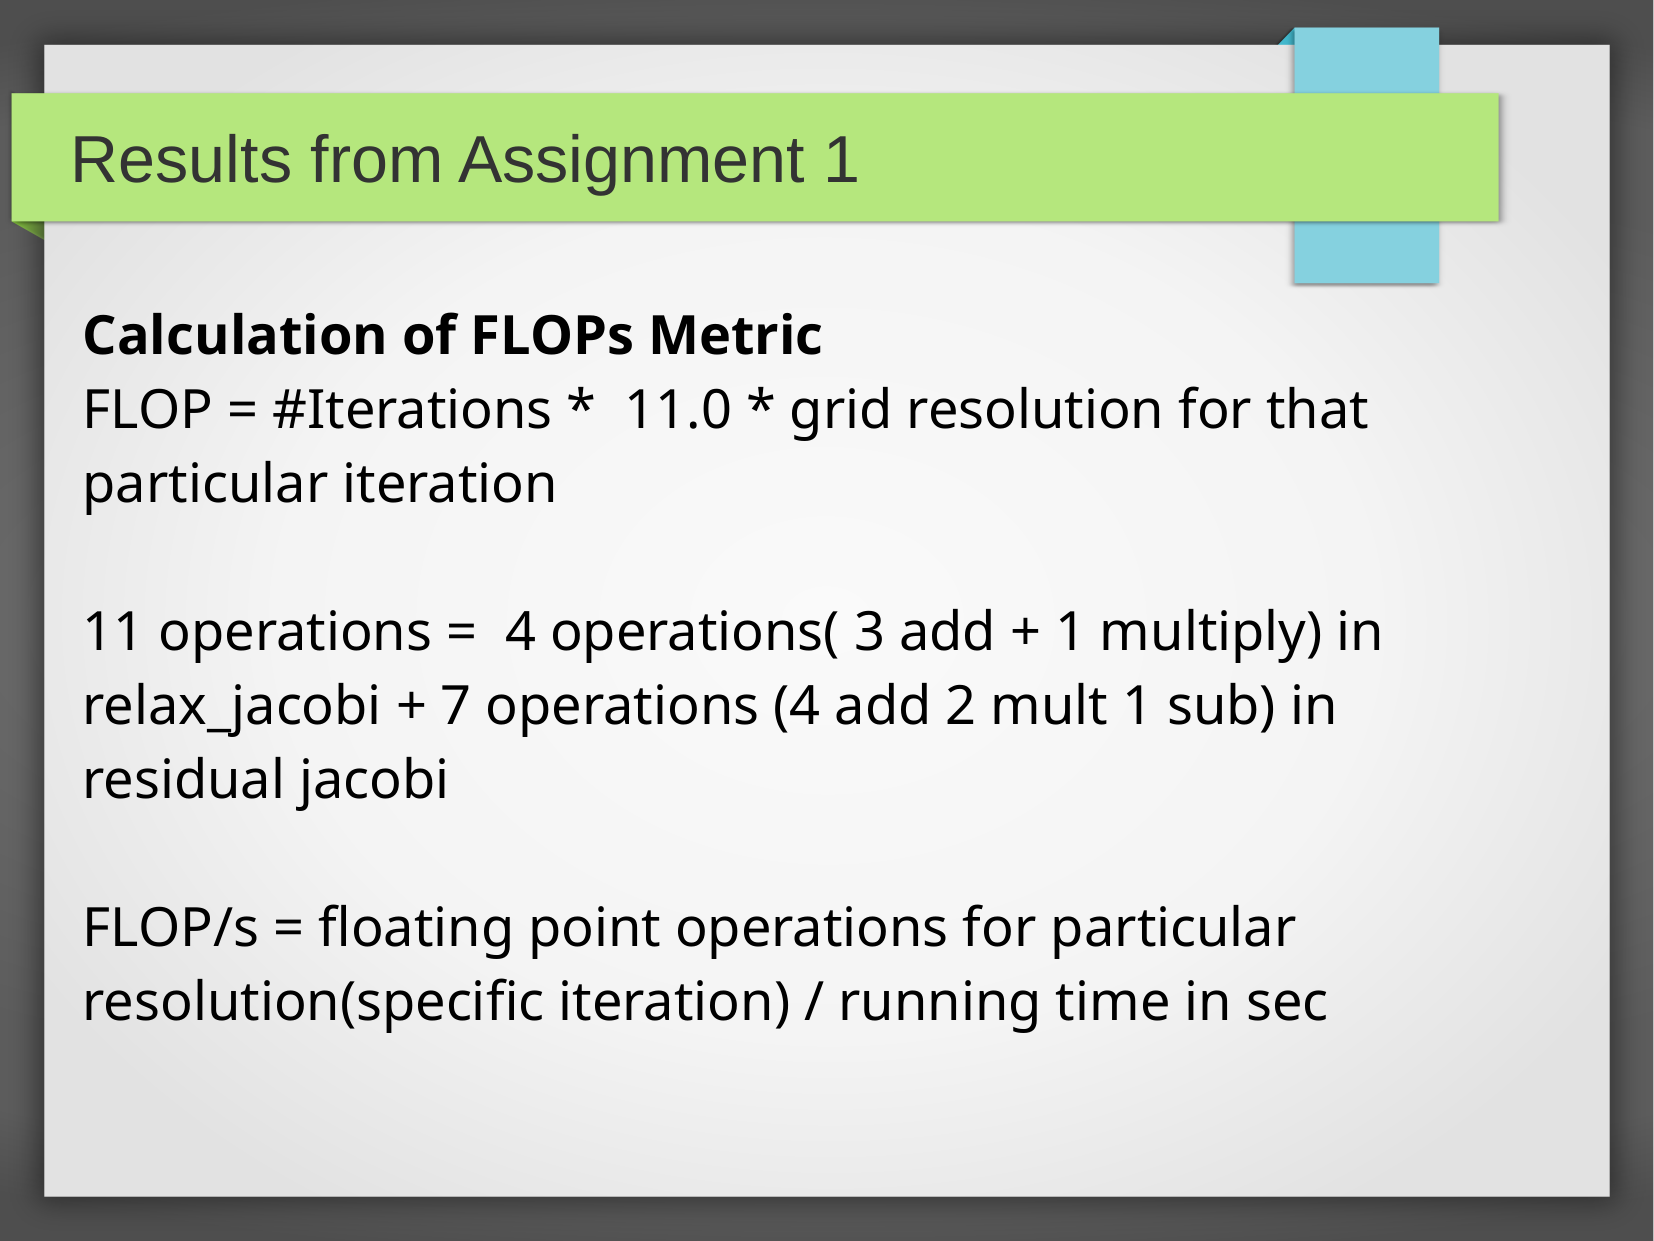

# Results from Assignment 1
Calculation of FLOPs Metric
FLOP = #Iterations * 11.0 * grid resolution for that particular iteration
11 operations = 4 operations( 3 add + 1 multiply) in relax_jacobi + 7 operations (4 add 2 mult 1 sub) in residual jacobi
FLOP/s = floating point operations for particular resolution(specific iteration) / running time in sec